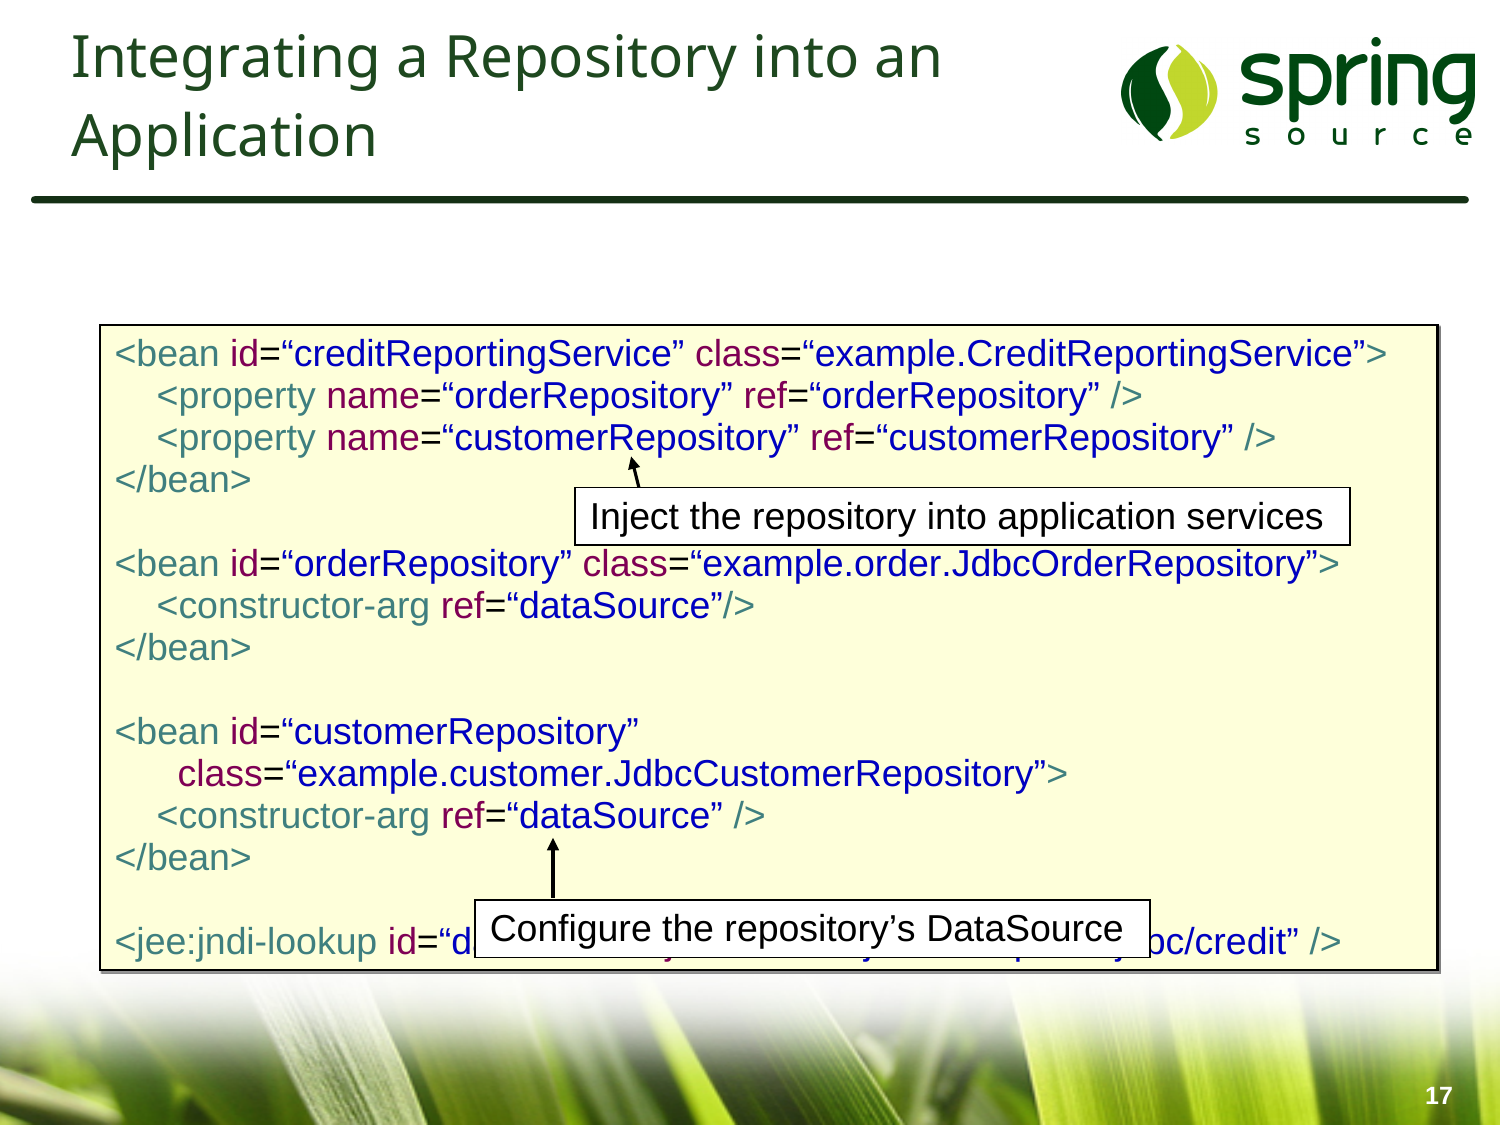

# Integrating a Repository into an Application
<bean id=“creditReportingService” class=“example.CreditReportingService”>
 <property name=“orderRepository” ref=“orderRepository” />
 <property name=“customerRepository” ref=“customerRepository” />
</bean>
<bean id=“orderRepository” class=“example.order.JdbcOrderRepository”>
 <constructor-arg ref=“dataSource”/>
</bean>
<bean id=“customerRepository”
 class=“example.customer.JdbcCustomerRepository”>
 <constructor-arg ref=“dataSource” />
</bean>
<jee:jndi-lookup id=“dataSource” jndi-name=“java:comp/env/jdbc/credit” />
Inject the repository into application services
Configure the repository’s DataSource